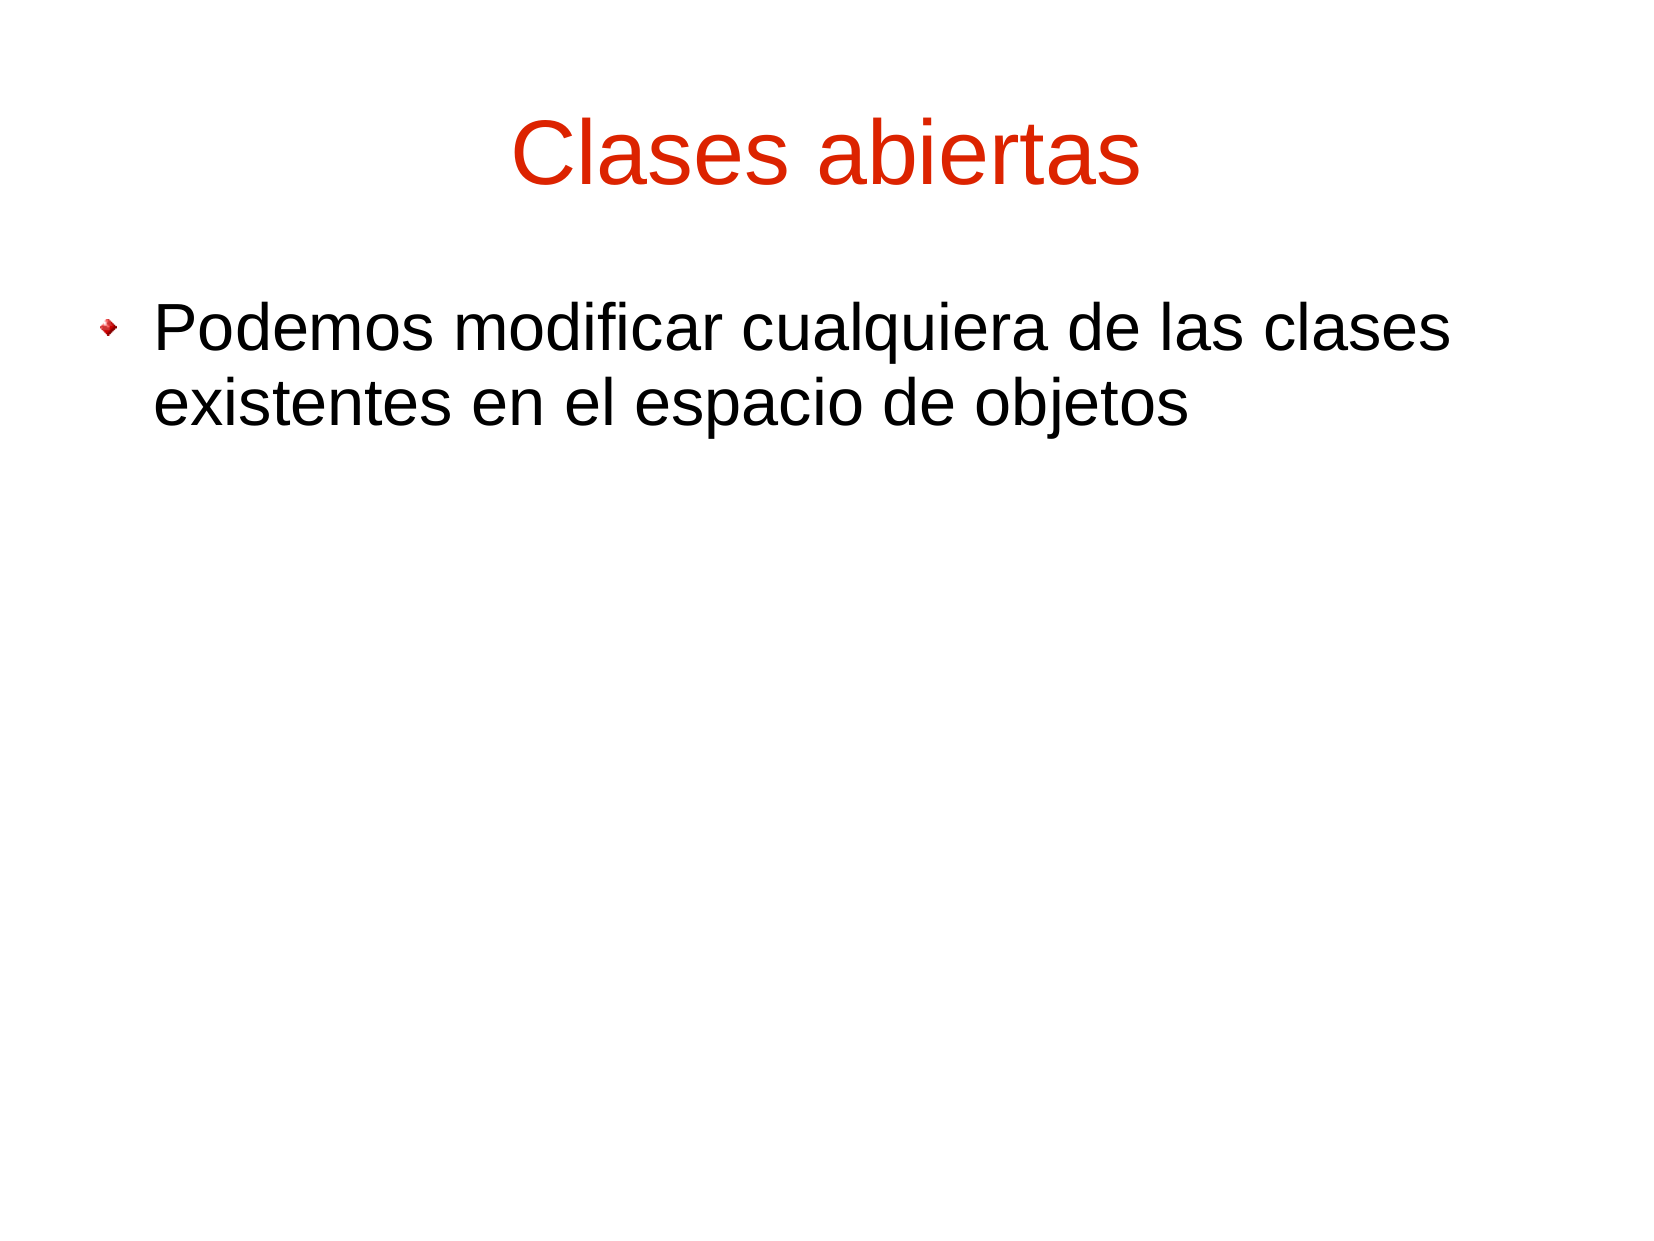

# Clases abiertas
Podemos modificar cualquiera de las clases existentes en el espacio de objetos